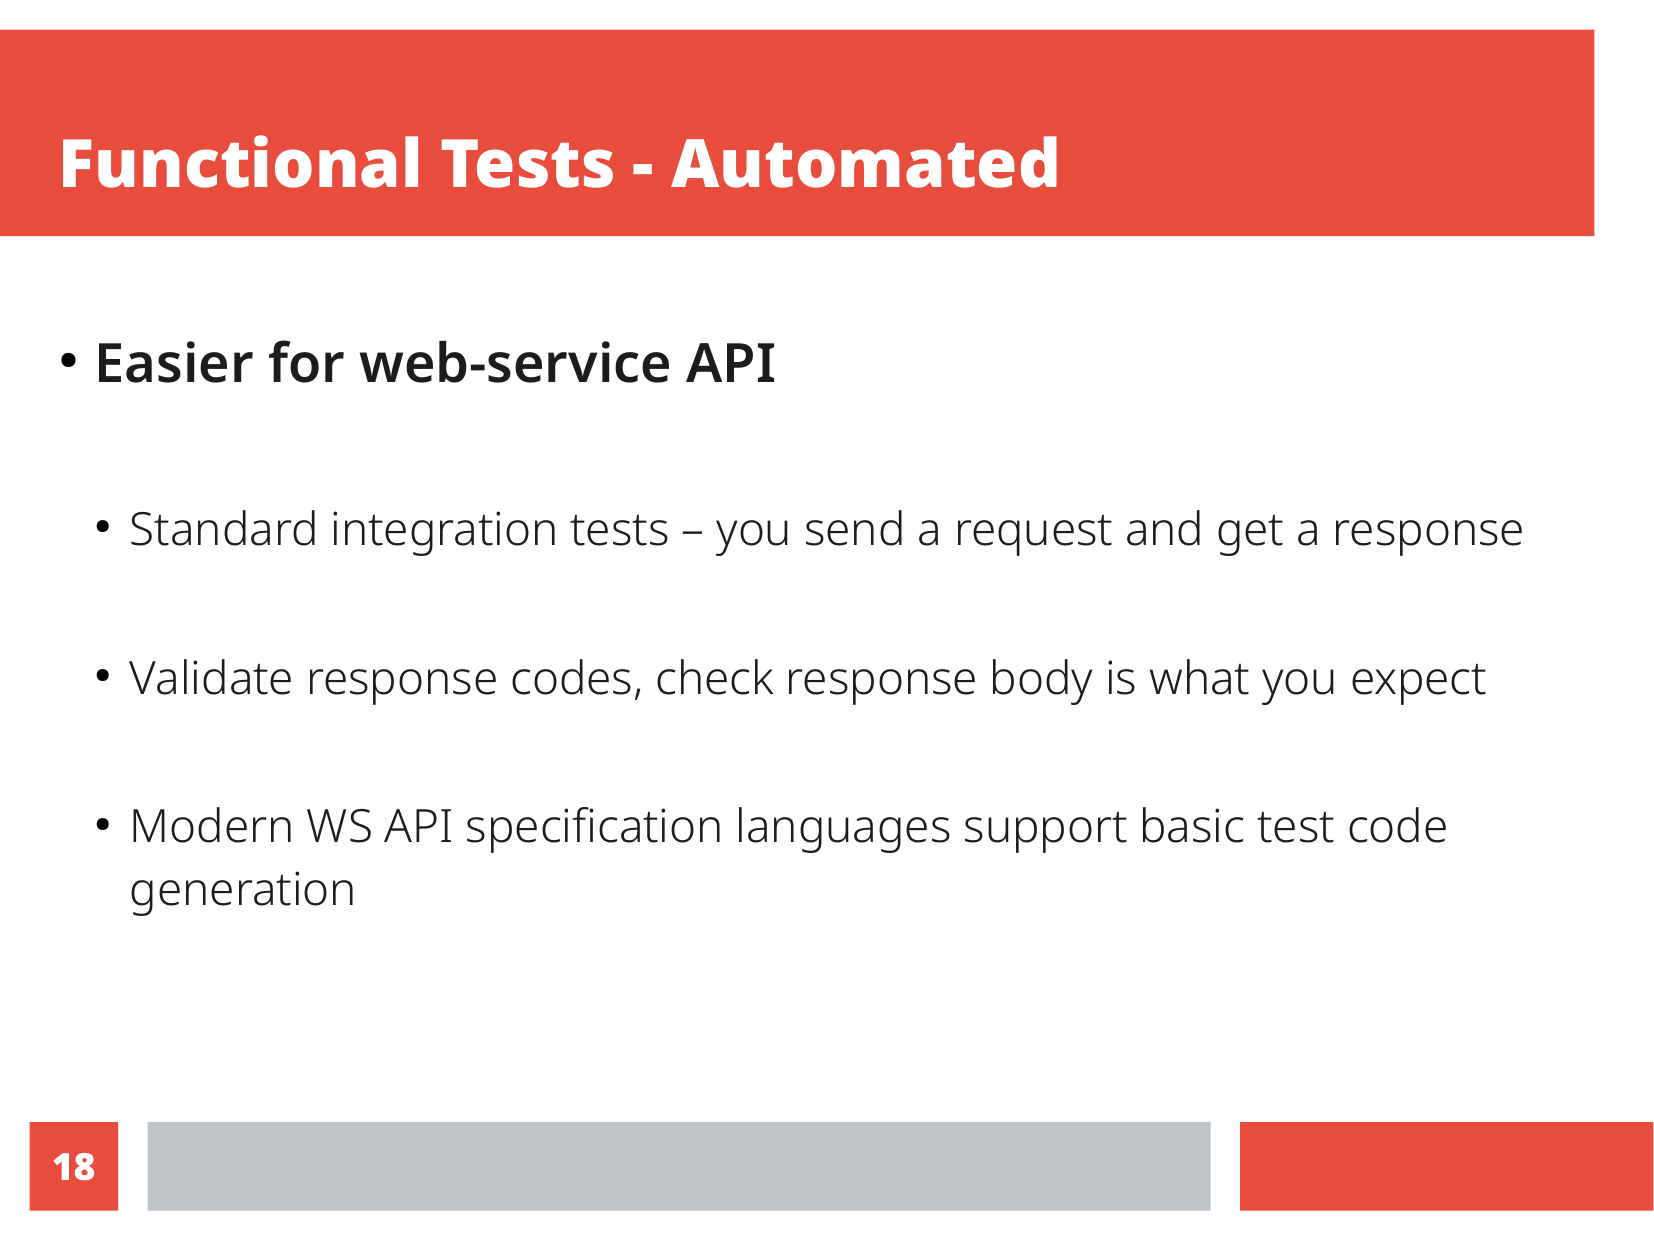

# Functional Tests - Automated
Easier for web-service API
Standard integration tests – you send a request and get a response
Validate response codes, check response body is what you expect
Modern WS API specification languages support basic test code generation
18